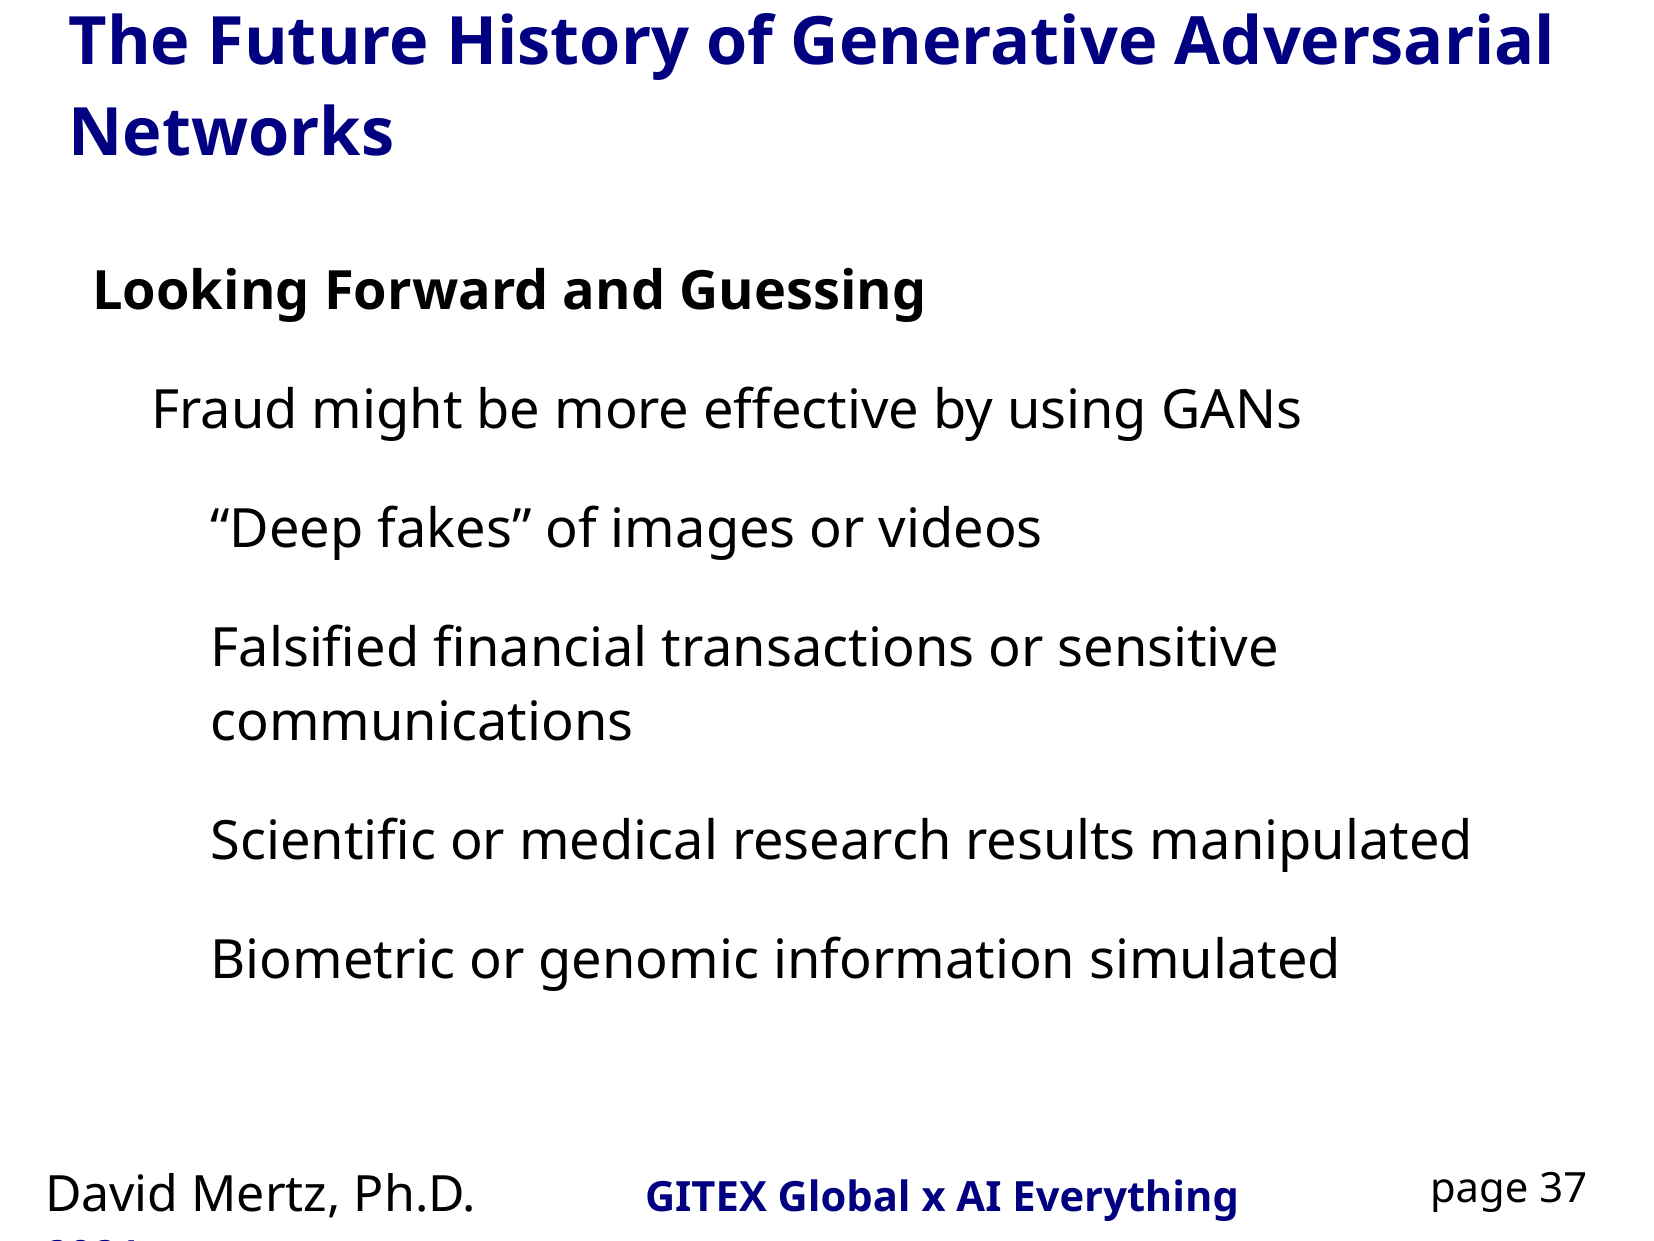

# Looking Forward and Guessing
Fraud might be more effective by using GANs
“Deep fakes” of images or videos
Falsified financial transactions or sensitive communications
Scientific or medical research results manipulated
Biometric or genomic information simulated